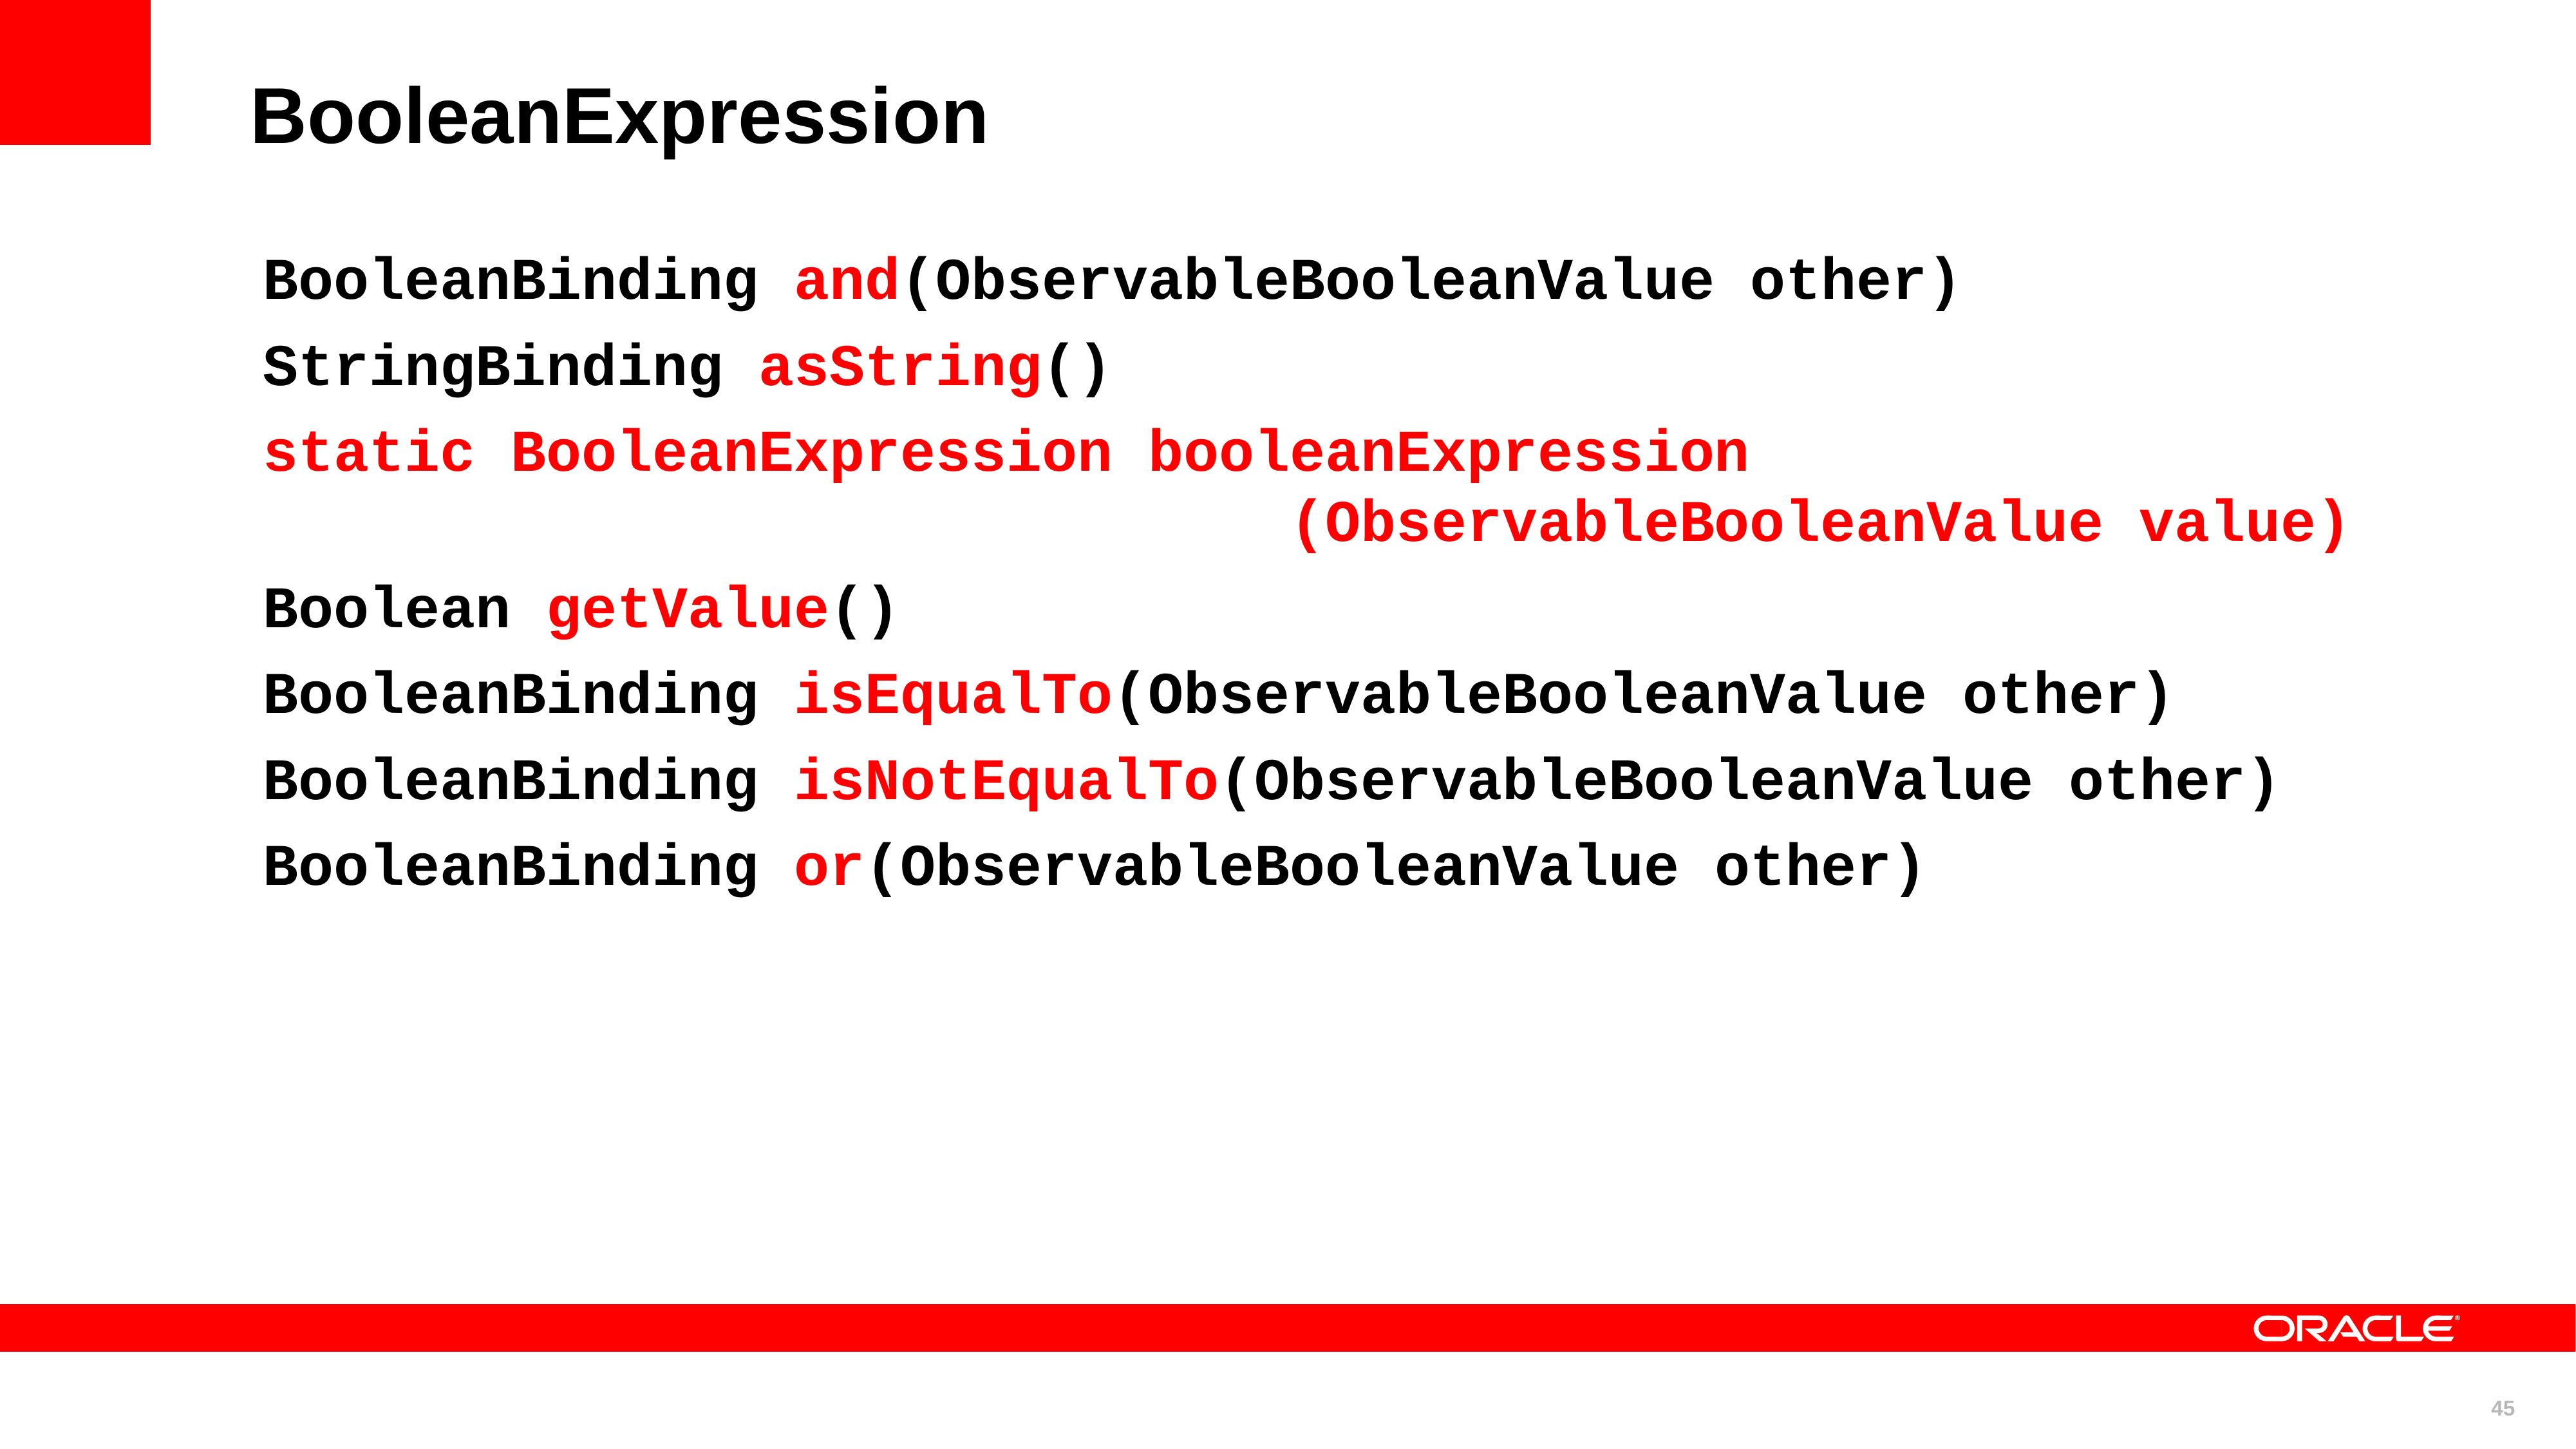

# BooleanExpression
BooleanBinding and(ObservableBooleanValue other)
StringBinding asString()
static BooleanExpression booleanExpression (ObservableBooleanValue value)
Boolean getValue()
BooleanBinding isEqualTo(ObservableBooleanValue other)
BooleanBinding isNotEqualTo(ObservableBooleanValue other)
BooleanBinding or(ObservableBooleanValue other)